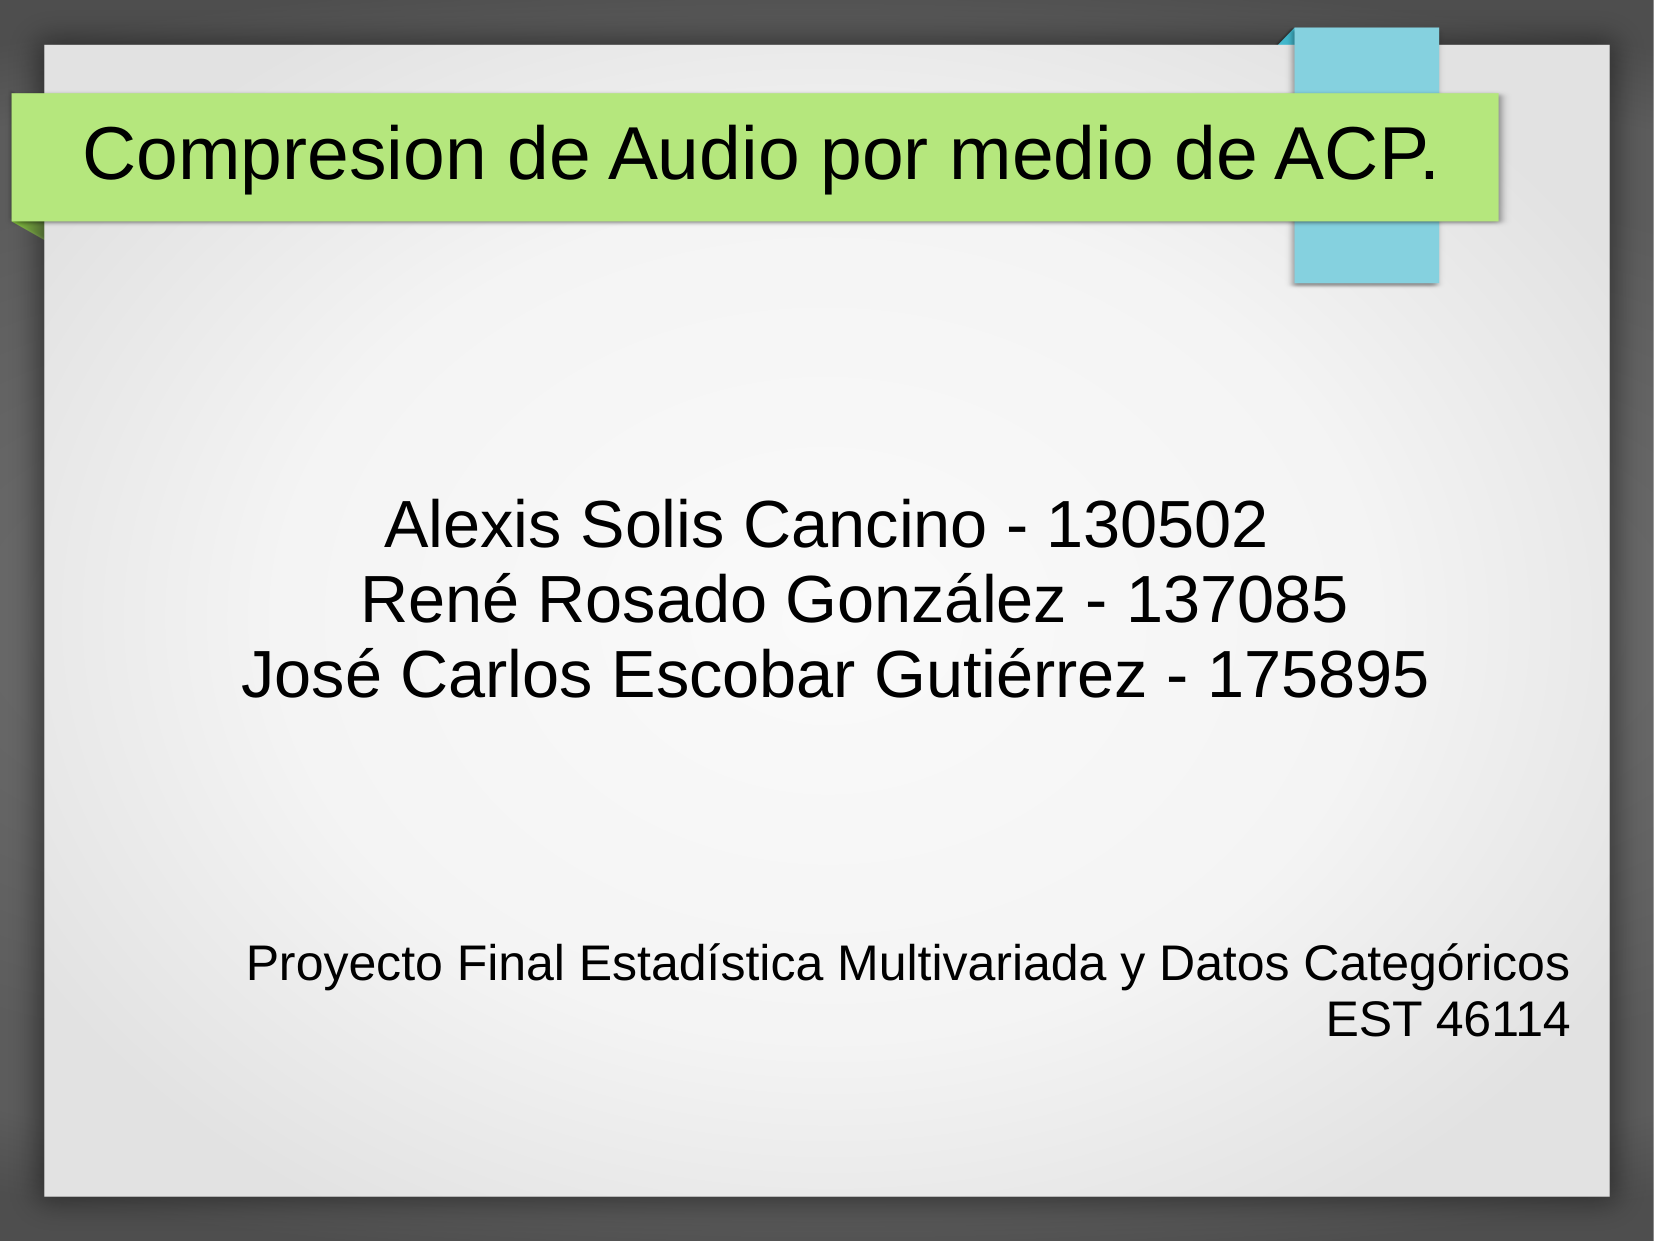

# Compresion de Audio por medio de ACP.
Alexis Solis Cancino - 130502
 René Rosado González - 137085
 José Carlos Escobar Gutiérrez - 175895
Proyecto Final Estadística Multivariada y Datos Categóricos
EST 46114